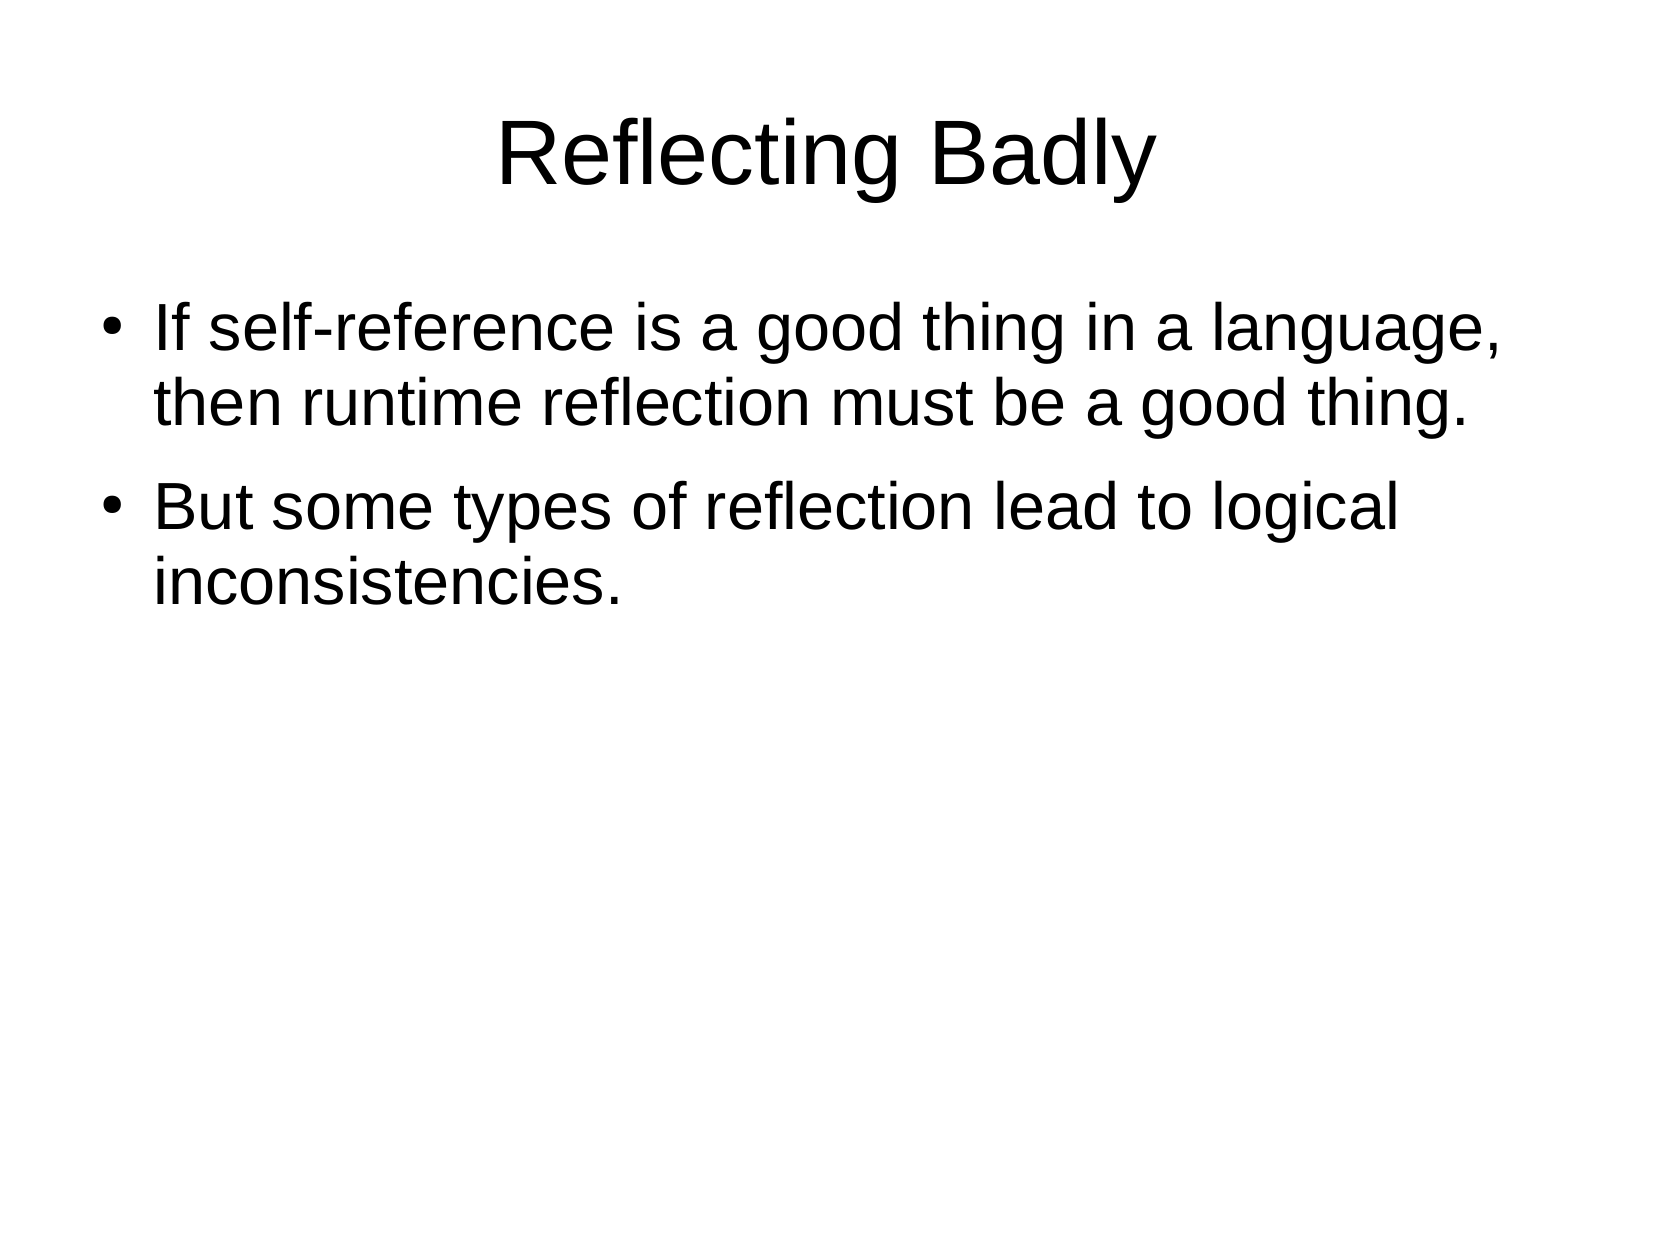

# Reflecting Badly
If self-reference is a good thing in a language, then runtime reflection must be a good thing.
But some types of reflection lead to logical inconsistencies.